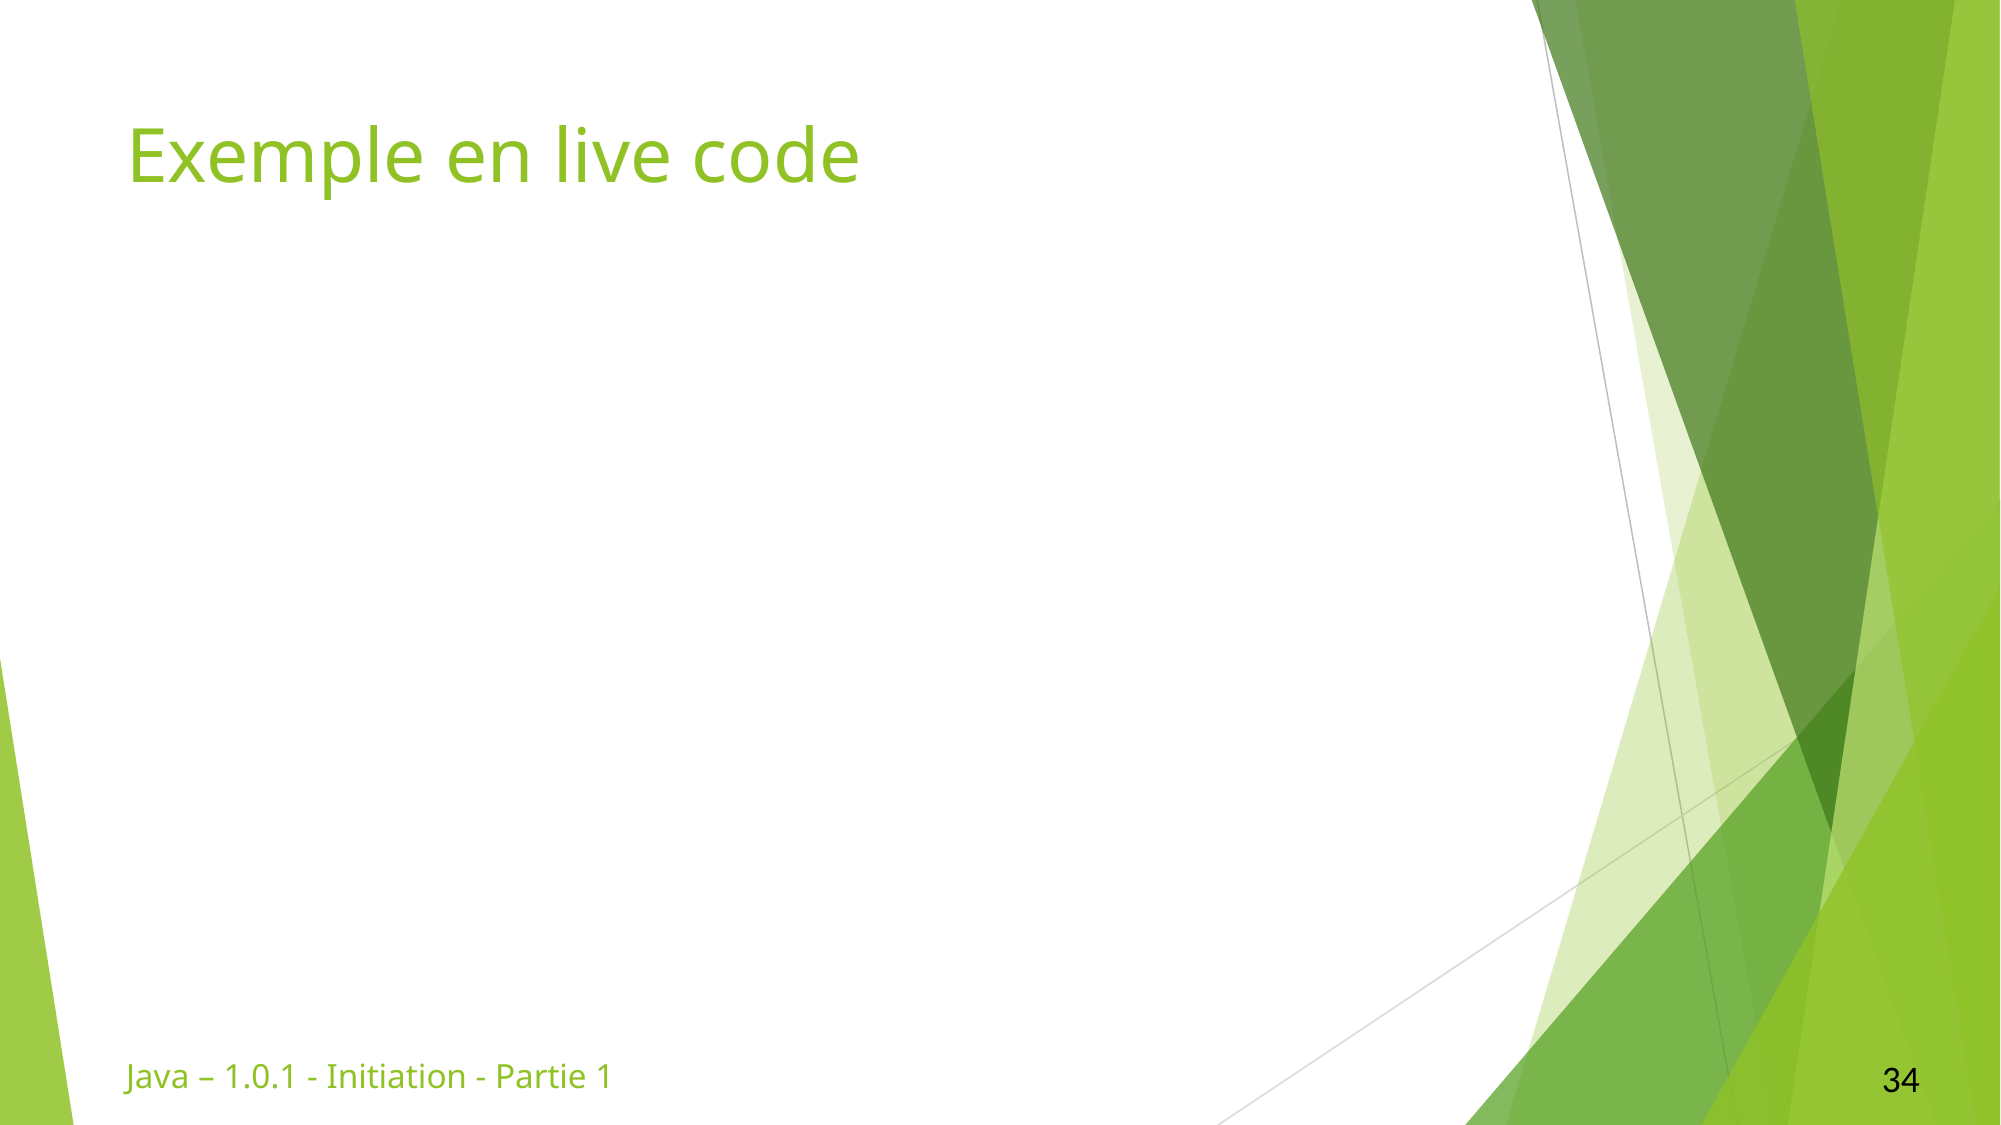

# Exemple en live code
Java – 1.0.1 - Initiation - Partie 1